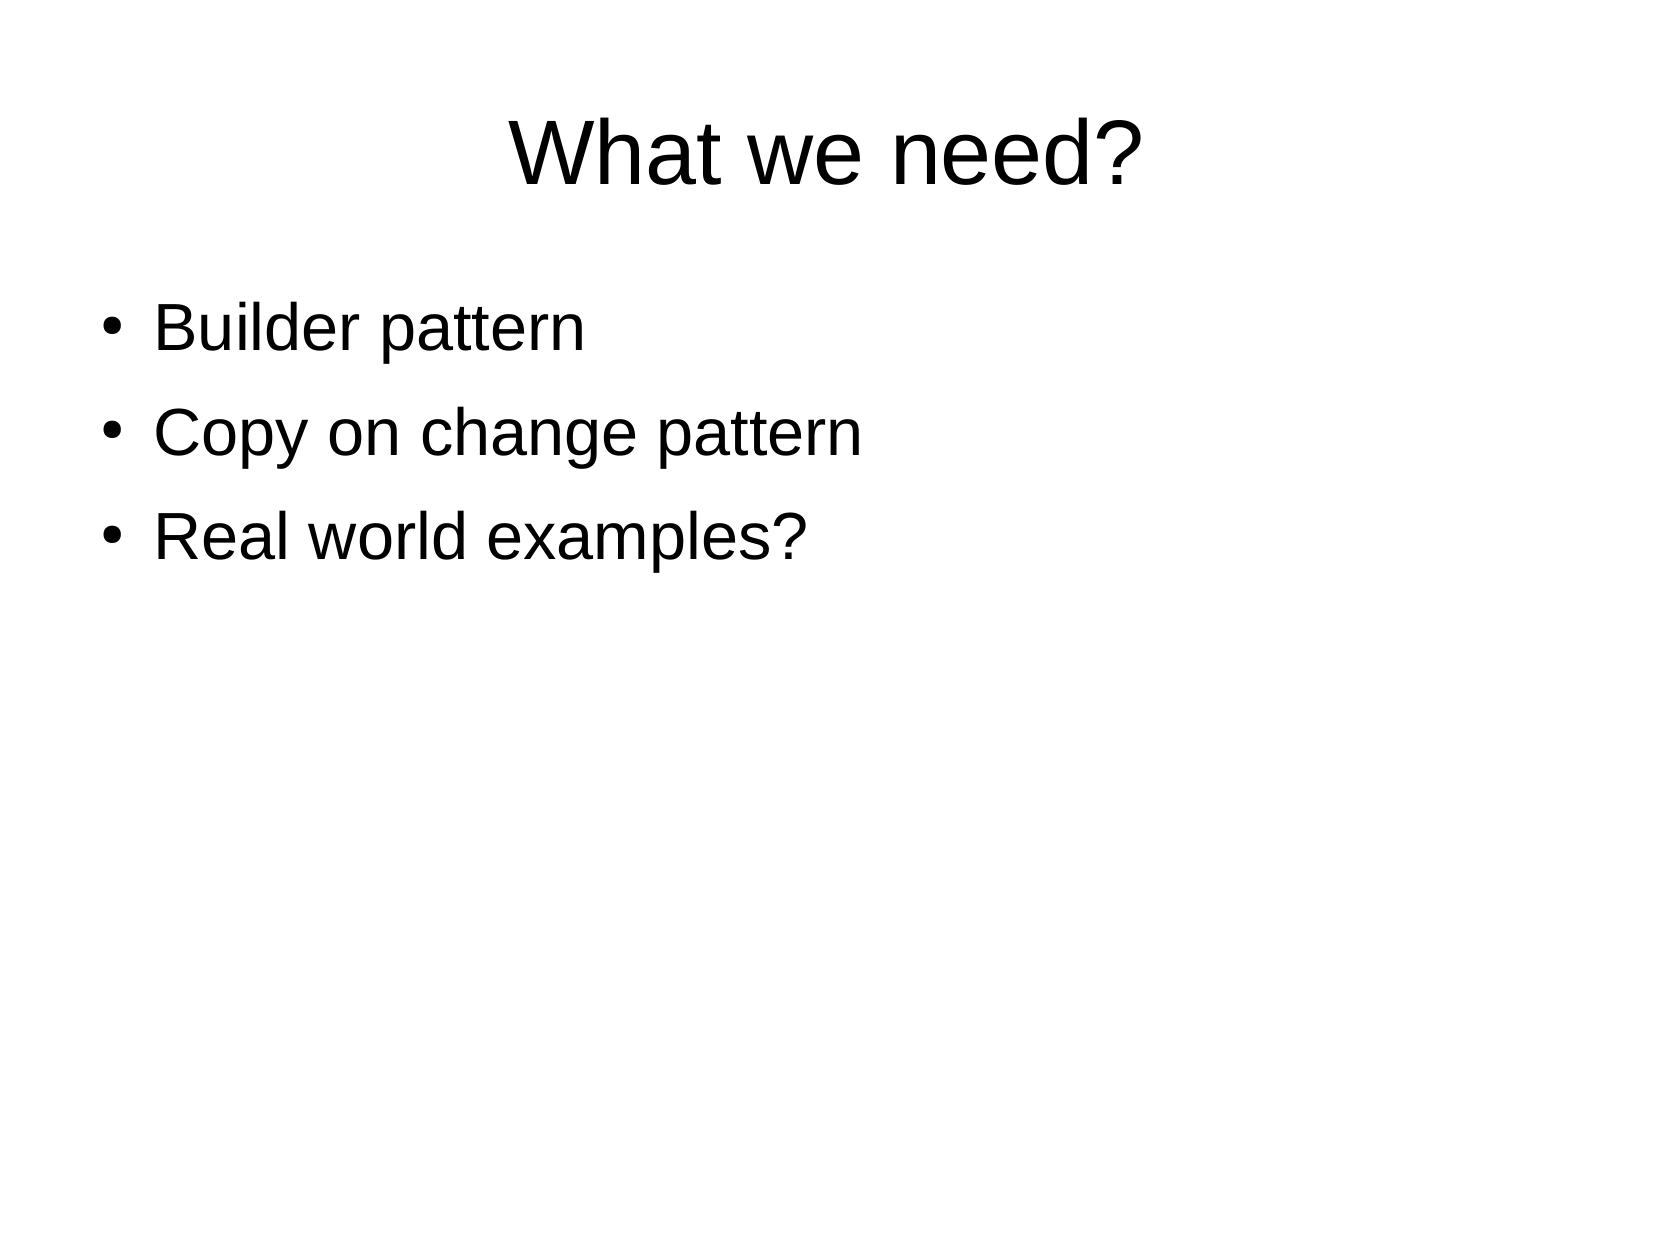

# What we need?
Builder pattern
Copy on change pattern
Real world examples?